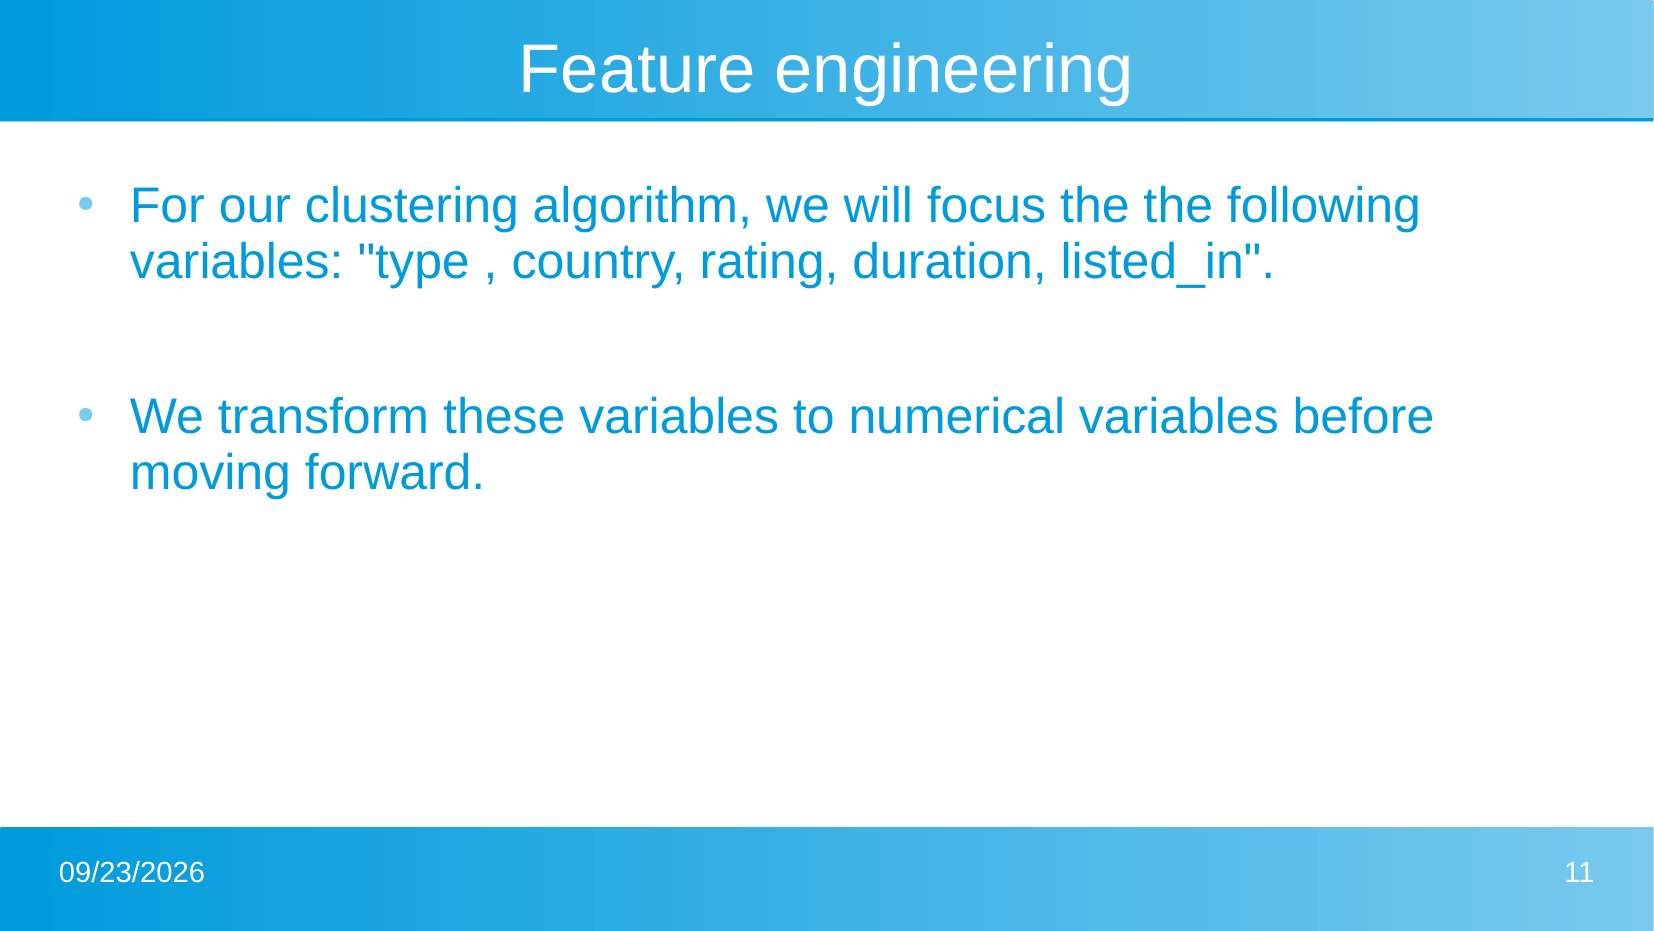

# Feature engineering
For our clustering algorithm, we will focus the the following variables: "type , country, rating, duration, listed_in".
We transform these variables to numerical variables before moving forward.
11